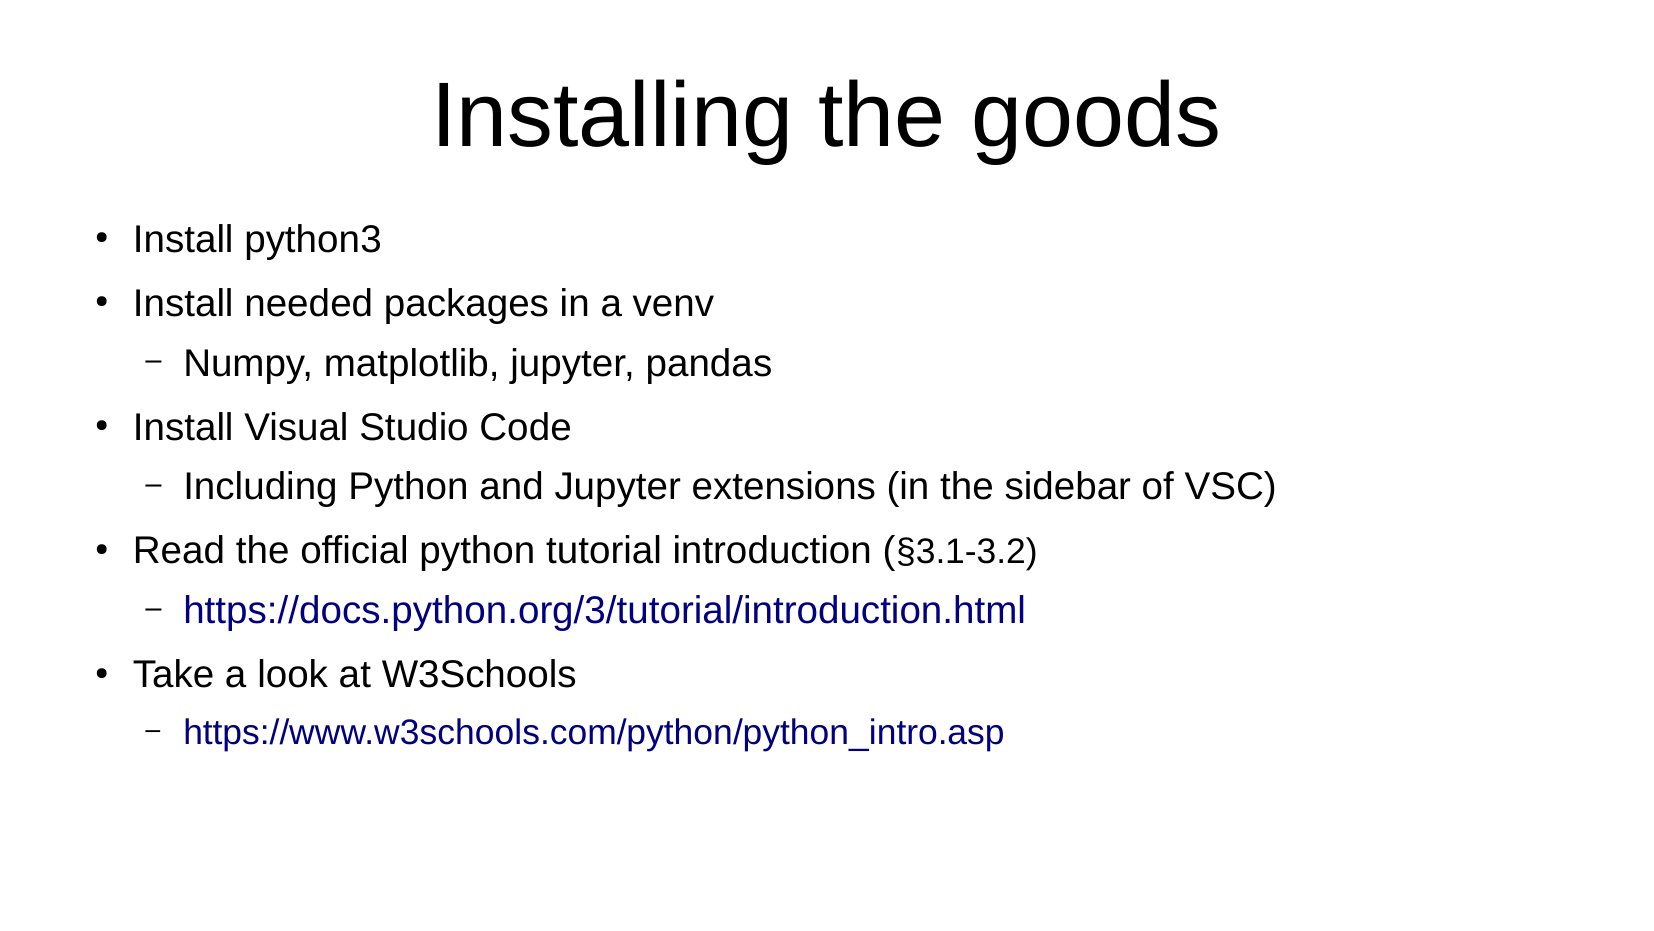

# Installing the goods
Install python3
Install needed packages in a venv
Numpy, matplotlib, jupyter, pandas
Install Visual Studio Code
Including Python and Jupyter extensions (in the sidebar of VSC)
Read the official python tutorial introduction (§3.1-3.2)
https://docs.python.org/3/tutorial/introduction.html
Take a look at W3Schools
https://www.w3schools.com/python/python_intro.asp